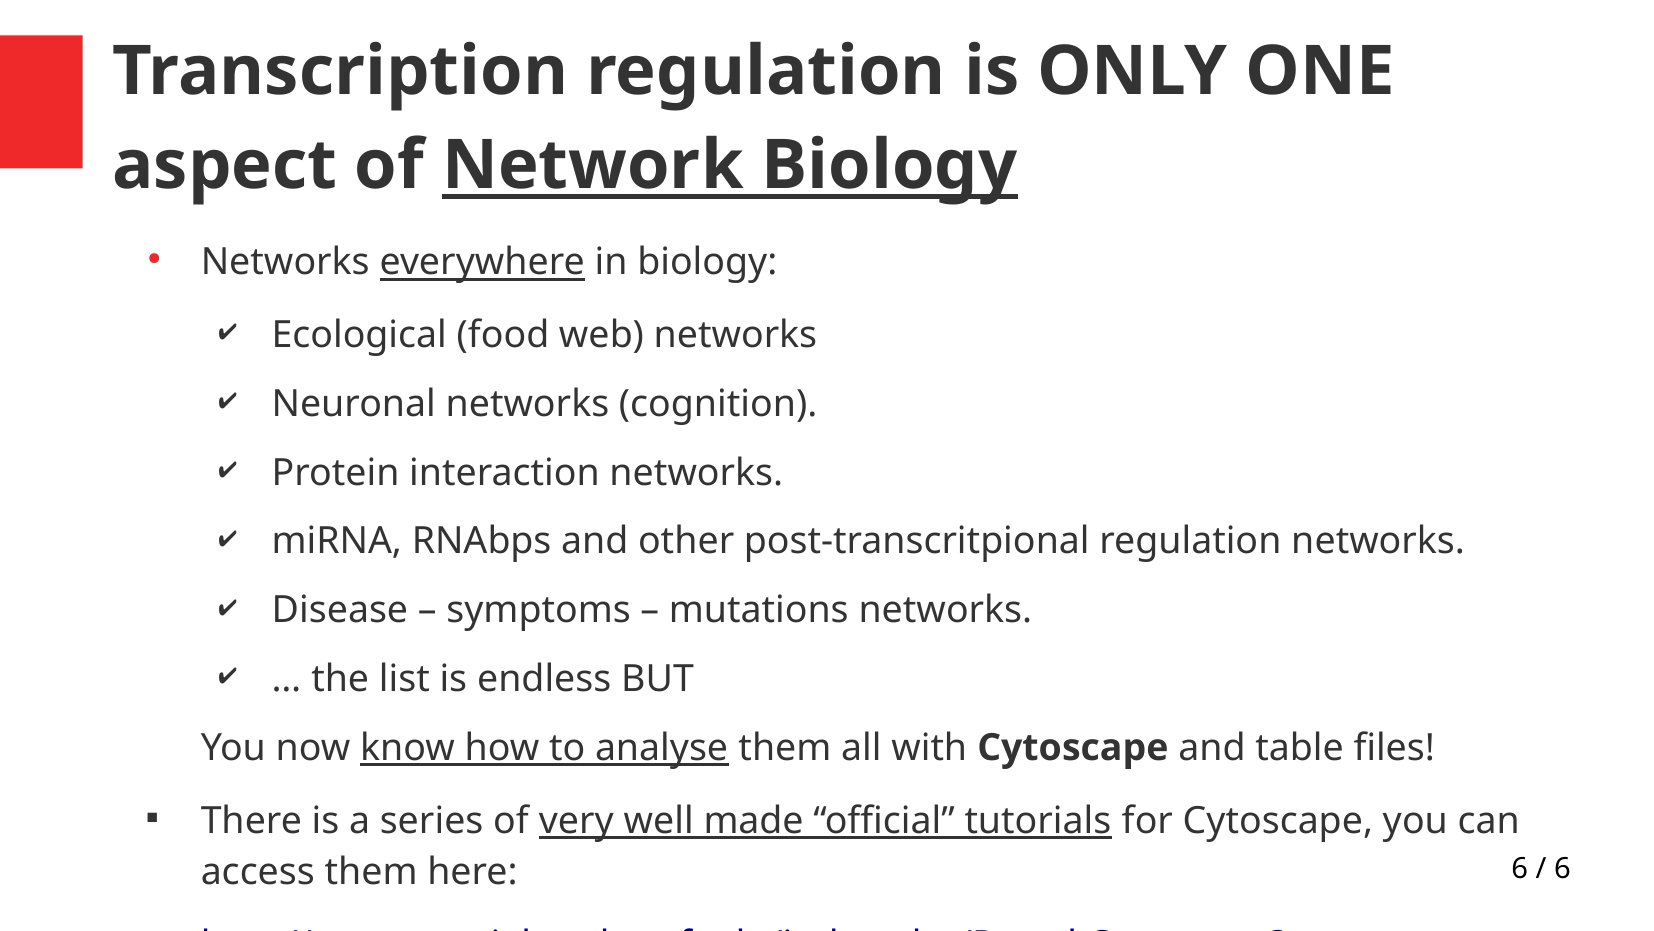

# Transcription regulation is ONLY ONE aspect of Network Biology
Networks everywhere in biology:
Ecological (food web) networks
Neuronal networks (cognition).
Protein interaction networks.
miRNA, RNAbps and other post-transcritpional regulation networks.
Disease – symptoms – mutations networks.
… the list is endless BUT
You now know how to analyse them all with Cytoscape and table files!
There is a series of very well made “official” tutorials for Cytoscape, you can access them here:
http://opentutorials.cgl.ucsf.edu/index.php/Portal:Cytoscape3
6